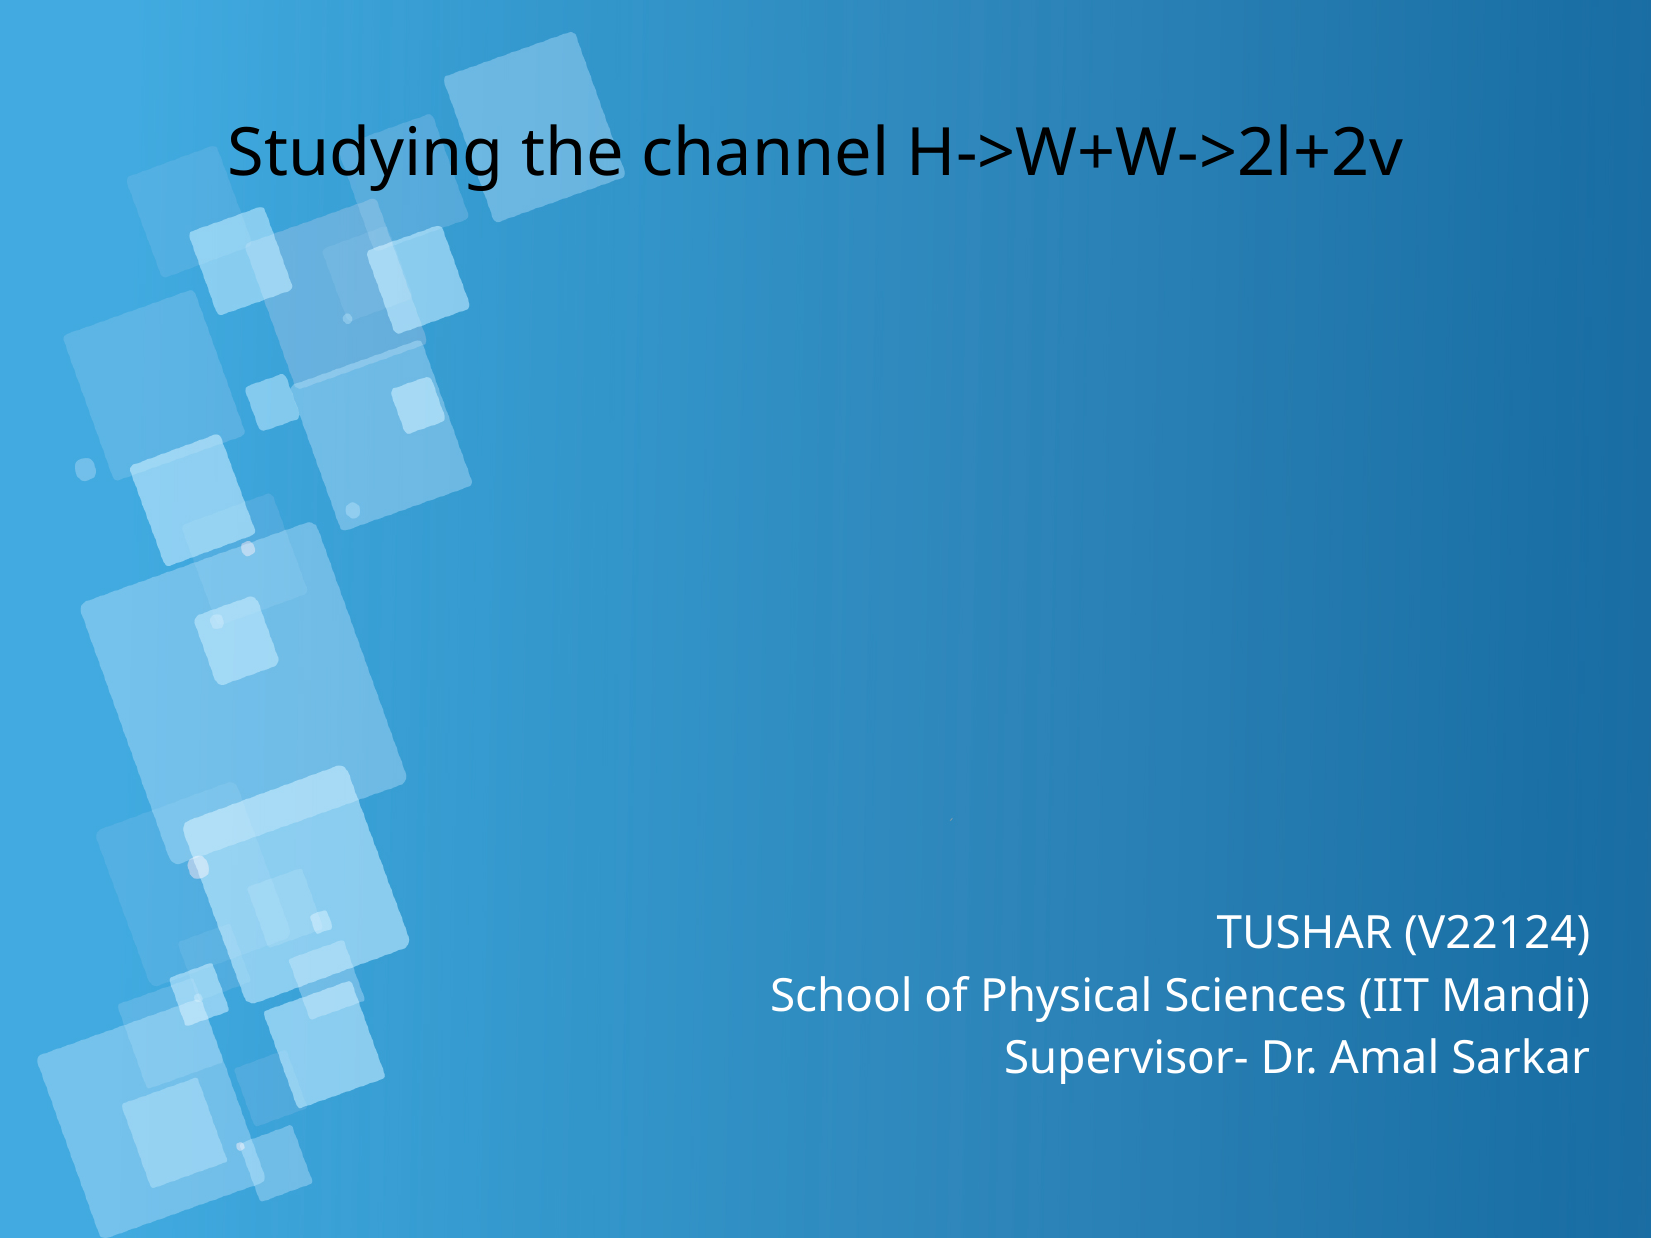

# Studying the channel H->W+W->2l+2v
TUSHAR (V22124)
School of Physical Sciences (IIT Mandi)
Supervisor- Dr. Amal Sarkar